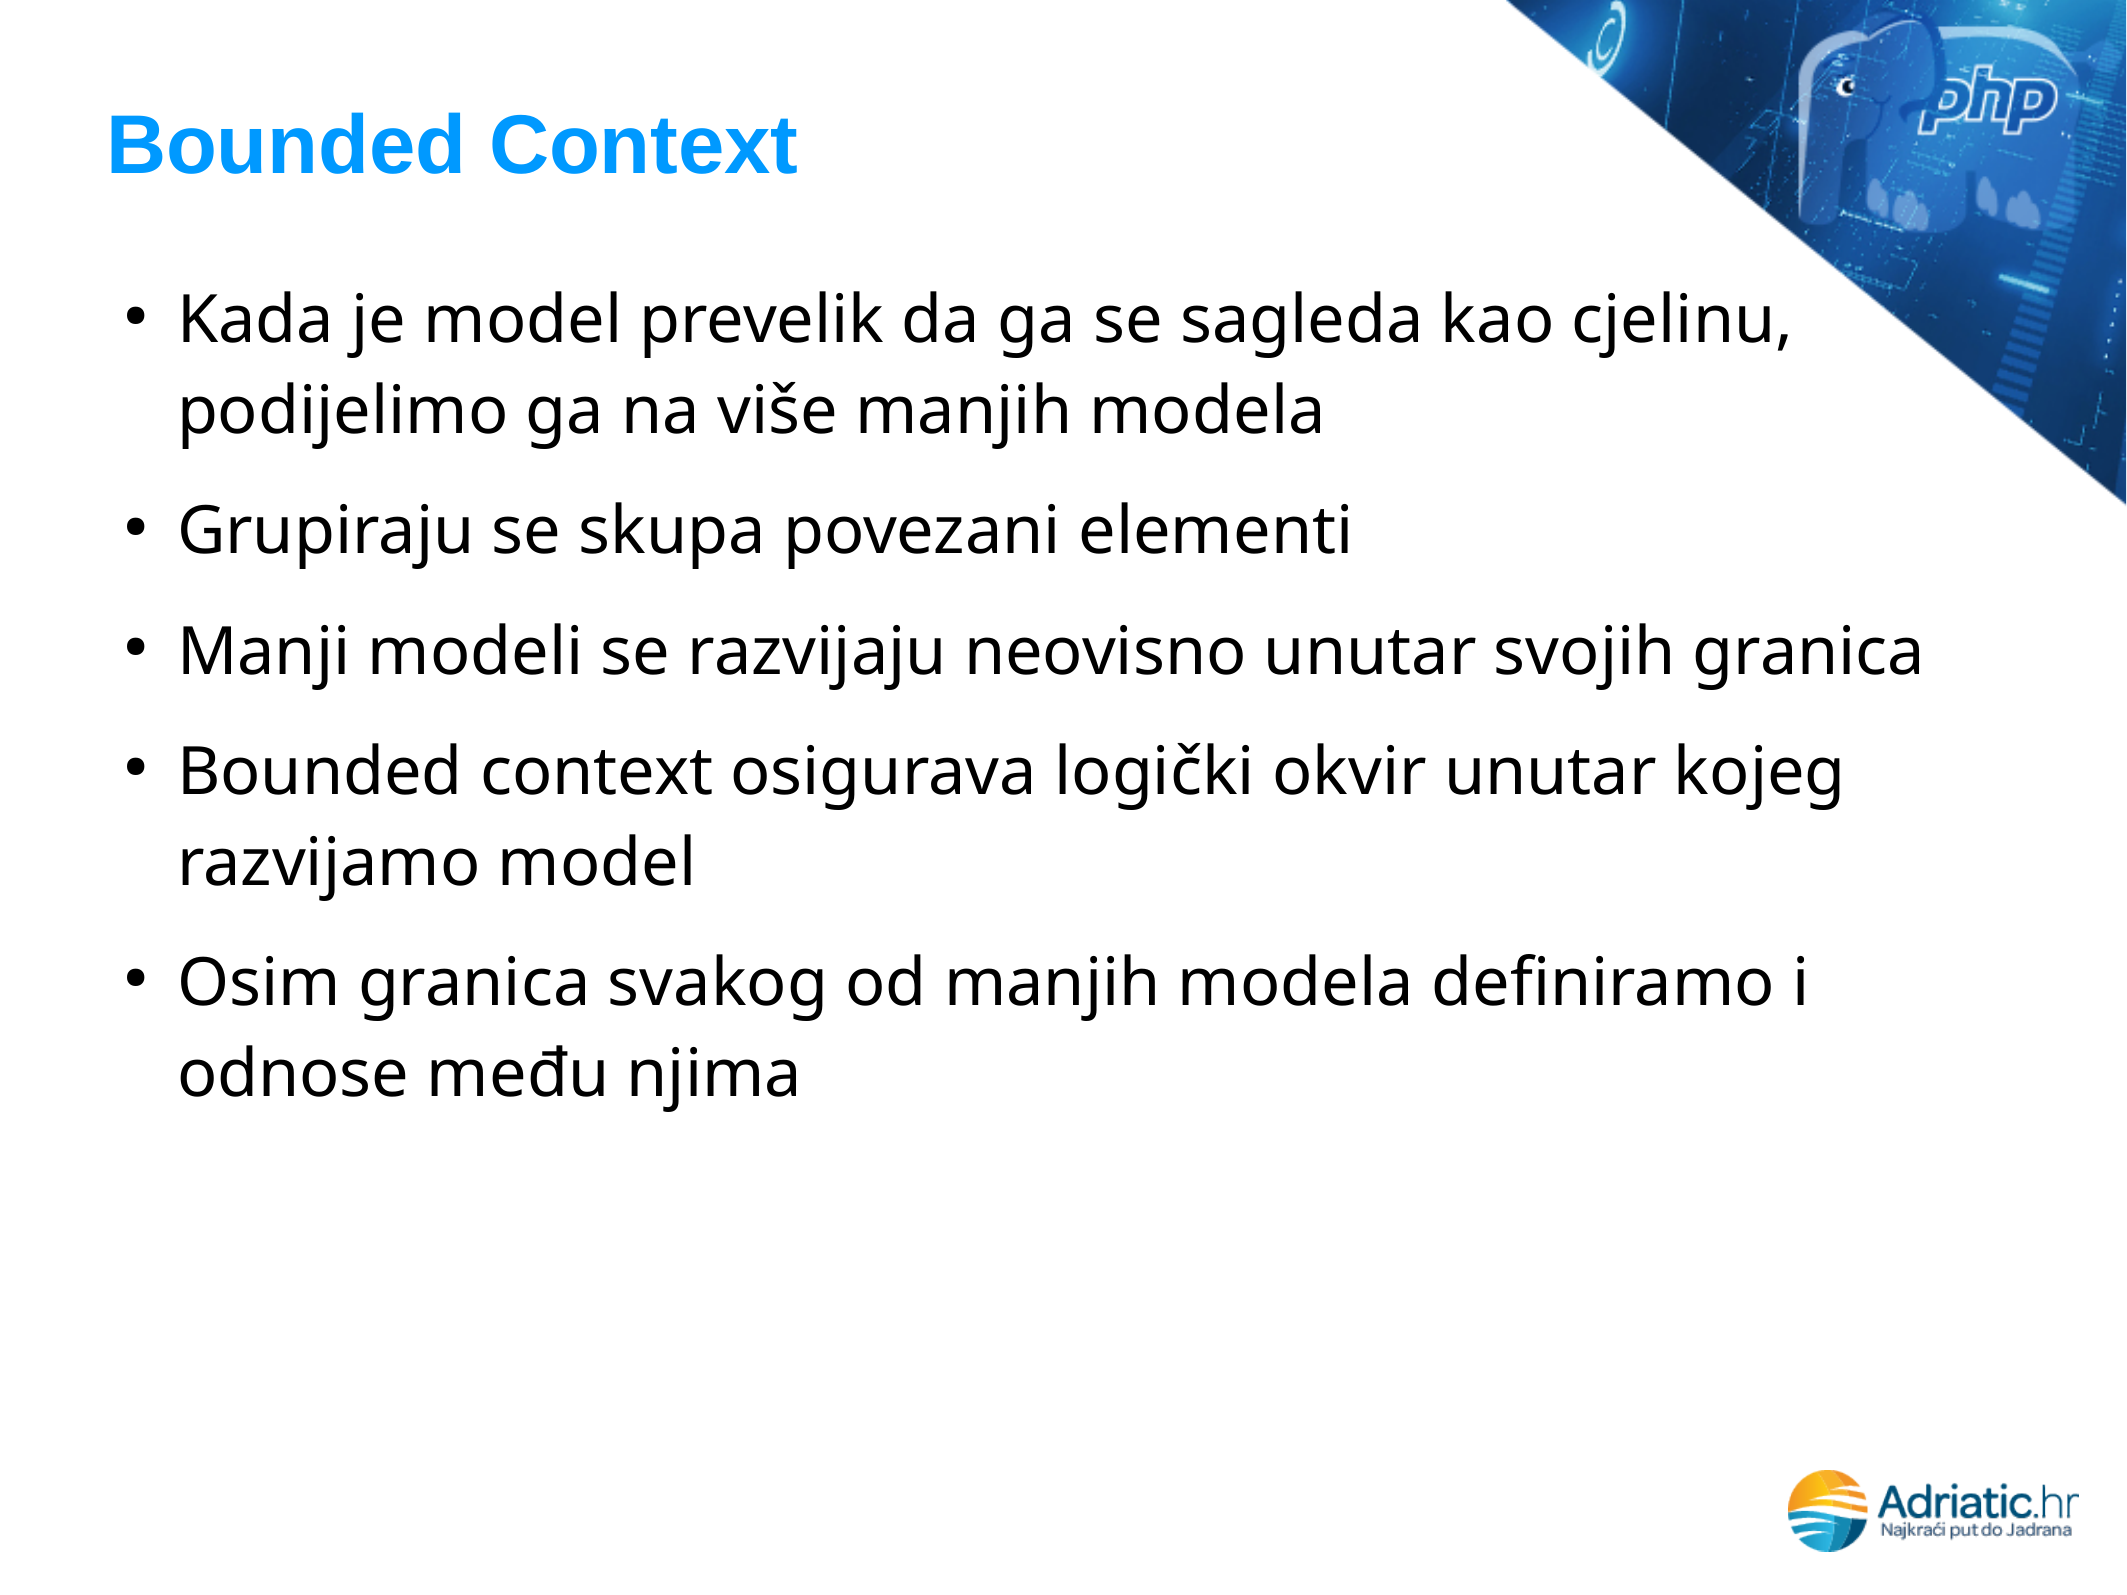

# Bounded Context
Kada je model prevelik da ga se sagleda kao cjelinu, podijelimo ga na više manjih modela
Grupiraju se skupa povezani elementi
Manji modeli se razvijaju neovisno unutar svojih granica
Bounded context osigurava logički okvir unutar kojeg razvijamo model
Osim granica svakog od manjih modela definiramo i odnose među njima